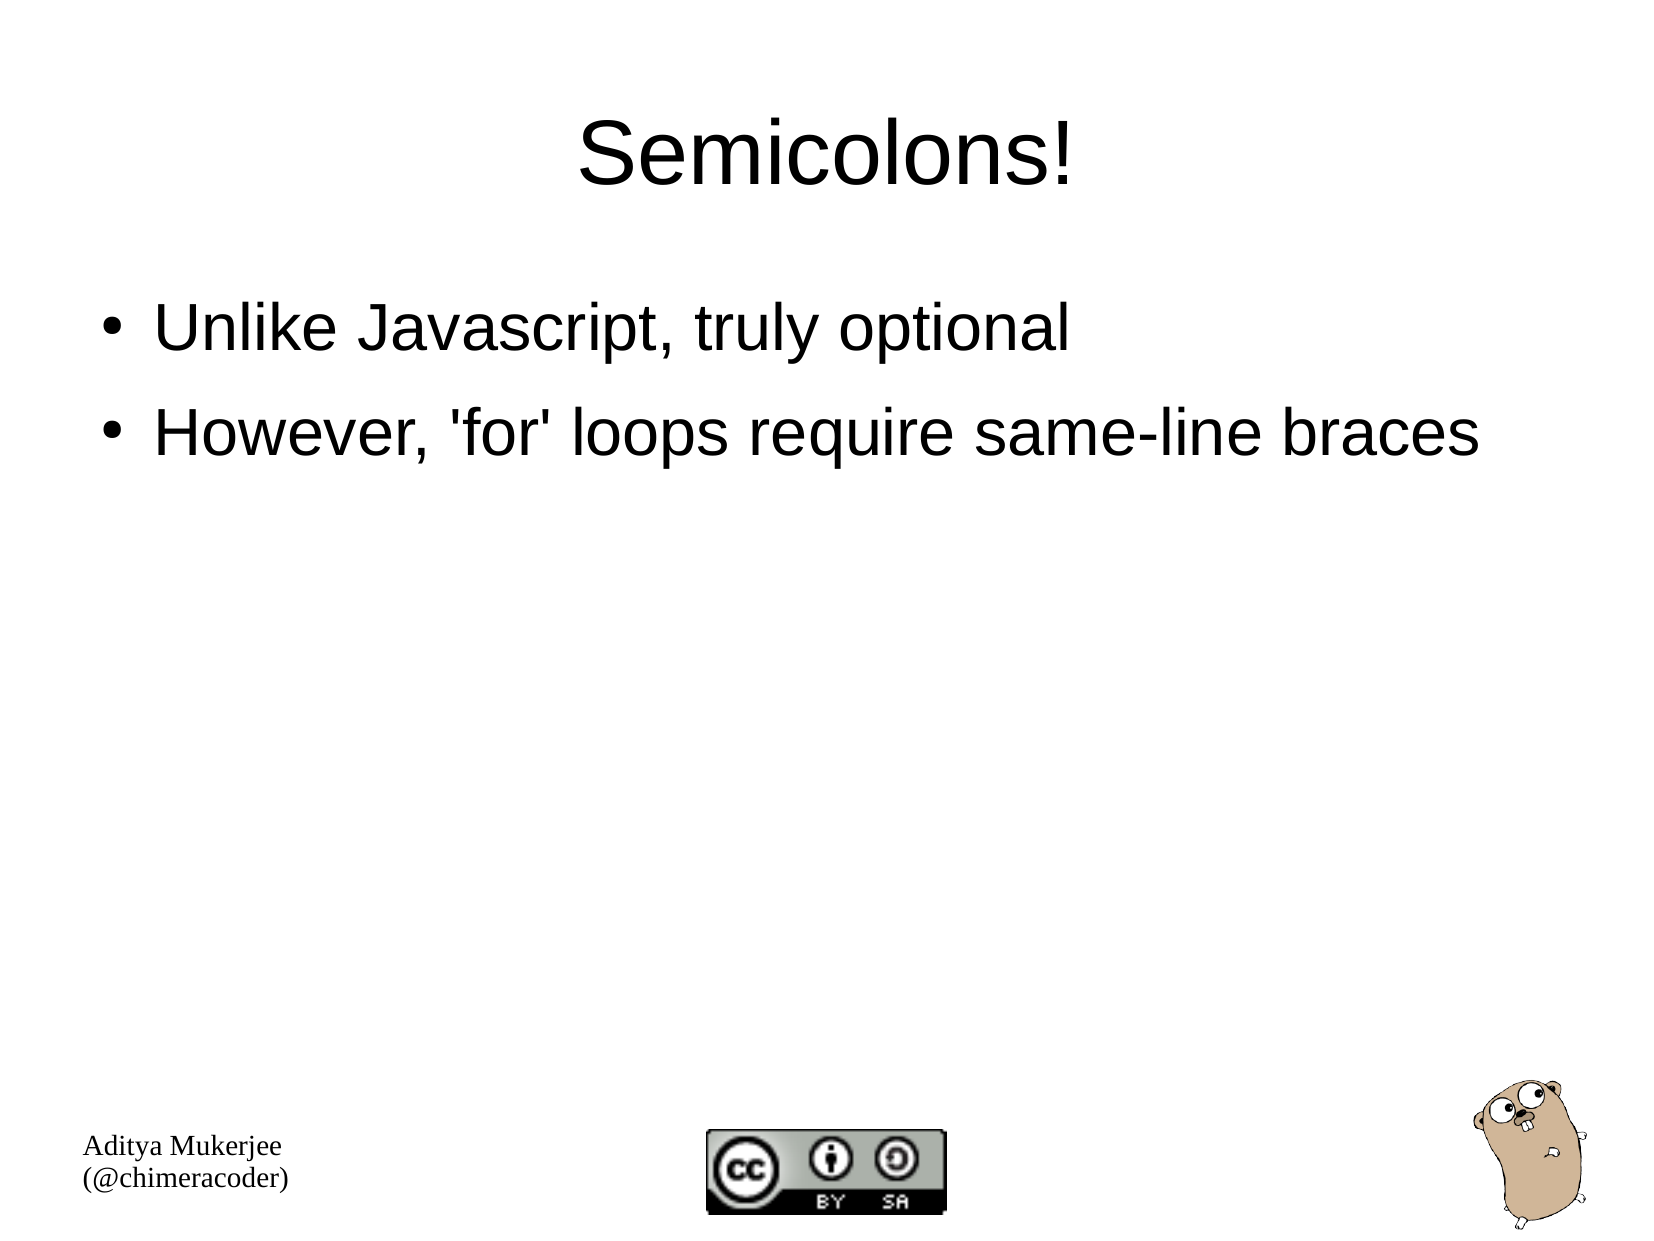

# Semicolons!
Unlike Javascript, truly optional
However, 'for' loops require same-line braces